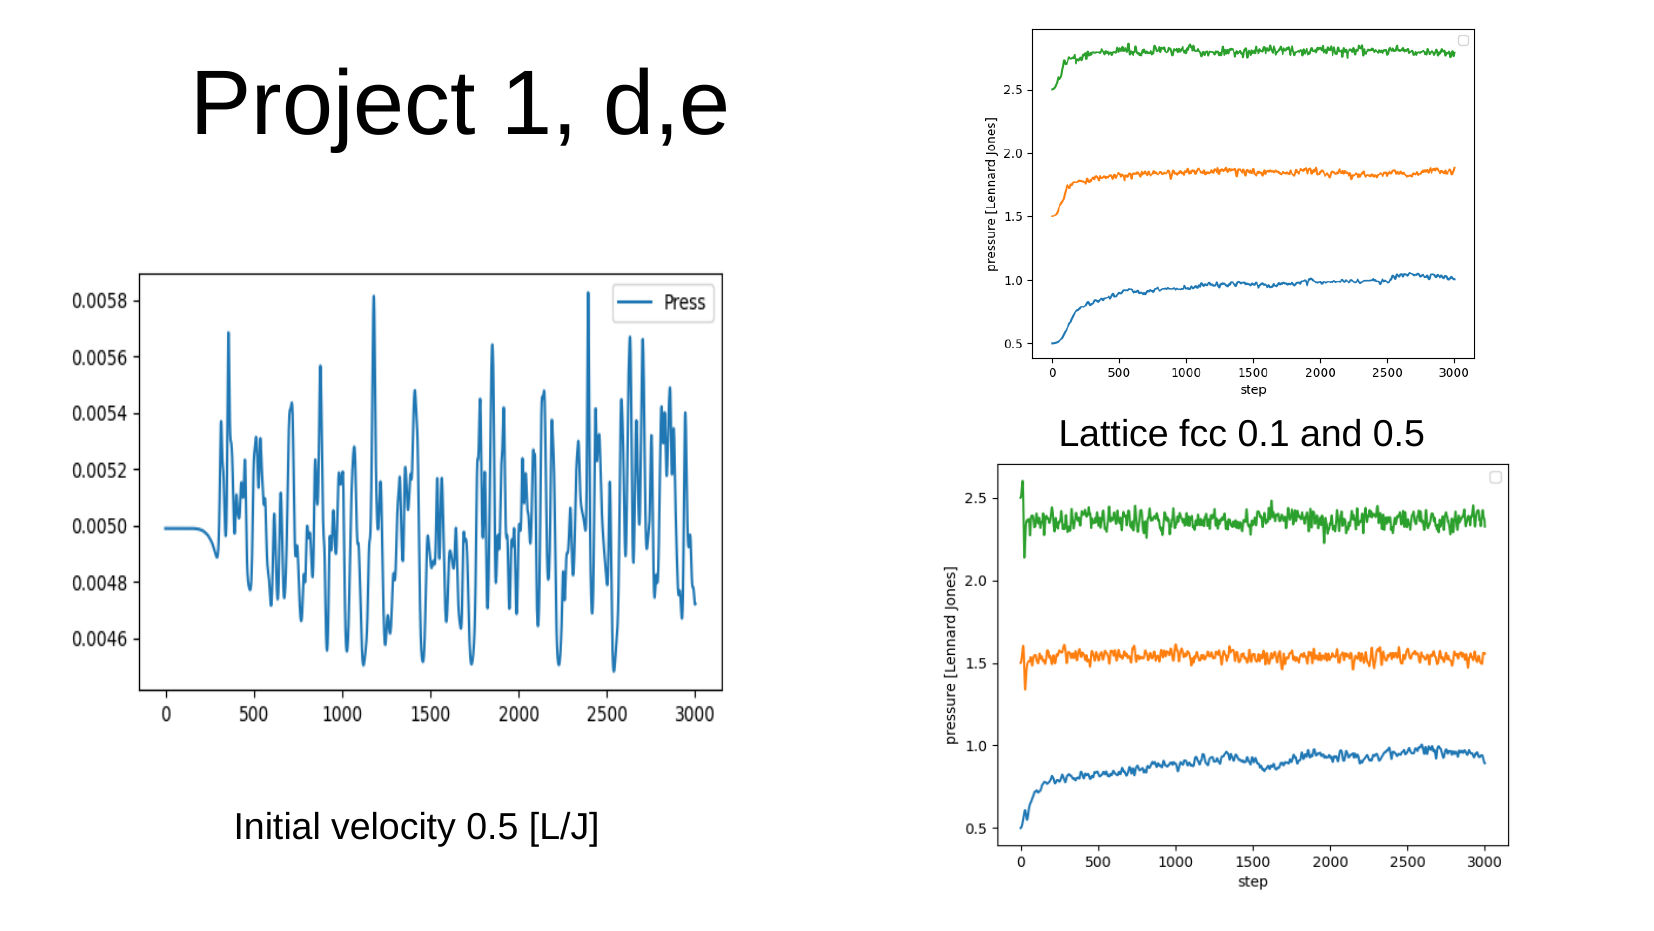

# Project 1, d,e
Lattice fcc 0.1 and 0.5
Initial velocity 0.5 [L/J]